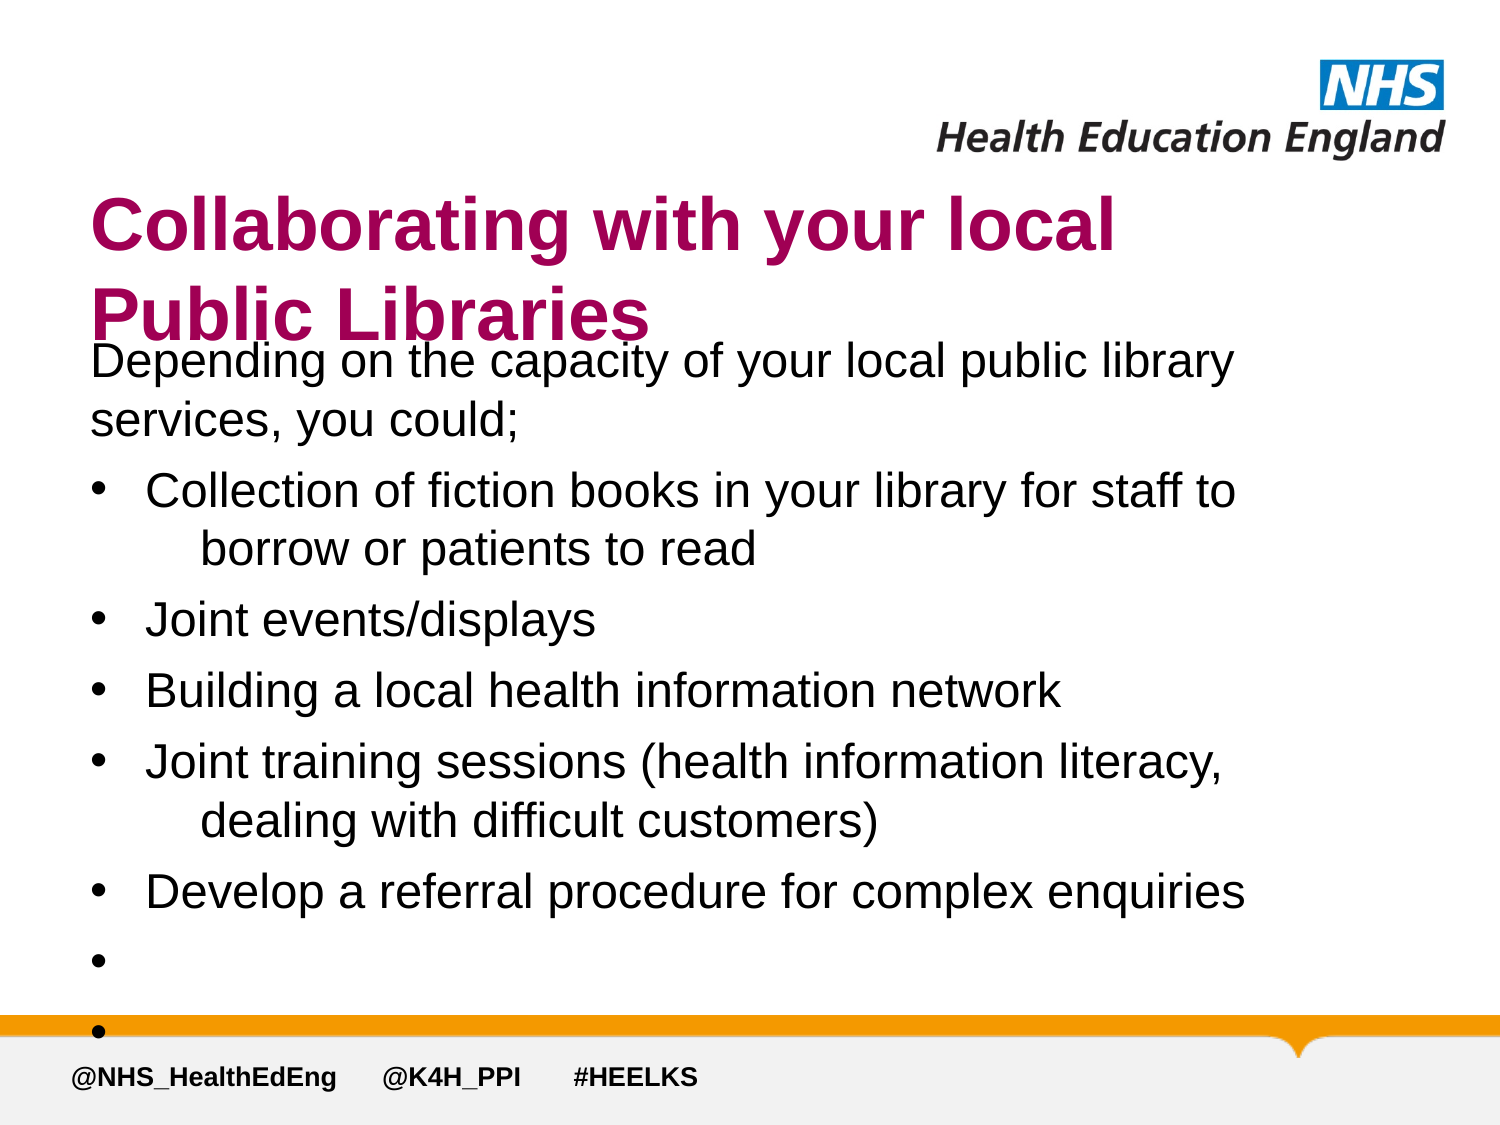

# Collaborating with your local Public Libraries
Depending on the capacity of your local public library services, you could;
Collection of fiction books in your library for staff to borrow or patients to read
Joint events/displays
Building a local health information network
Joint training sessions (health information literacy, dealing with difficult customers)
Develop a referral procedure for complex enquiries
@NHS_HealthEdEng @K4H_PPI #HEELKS